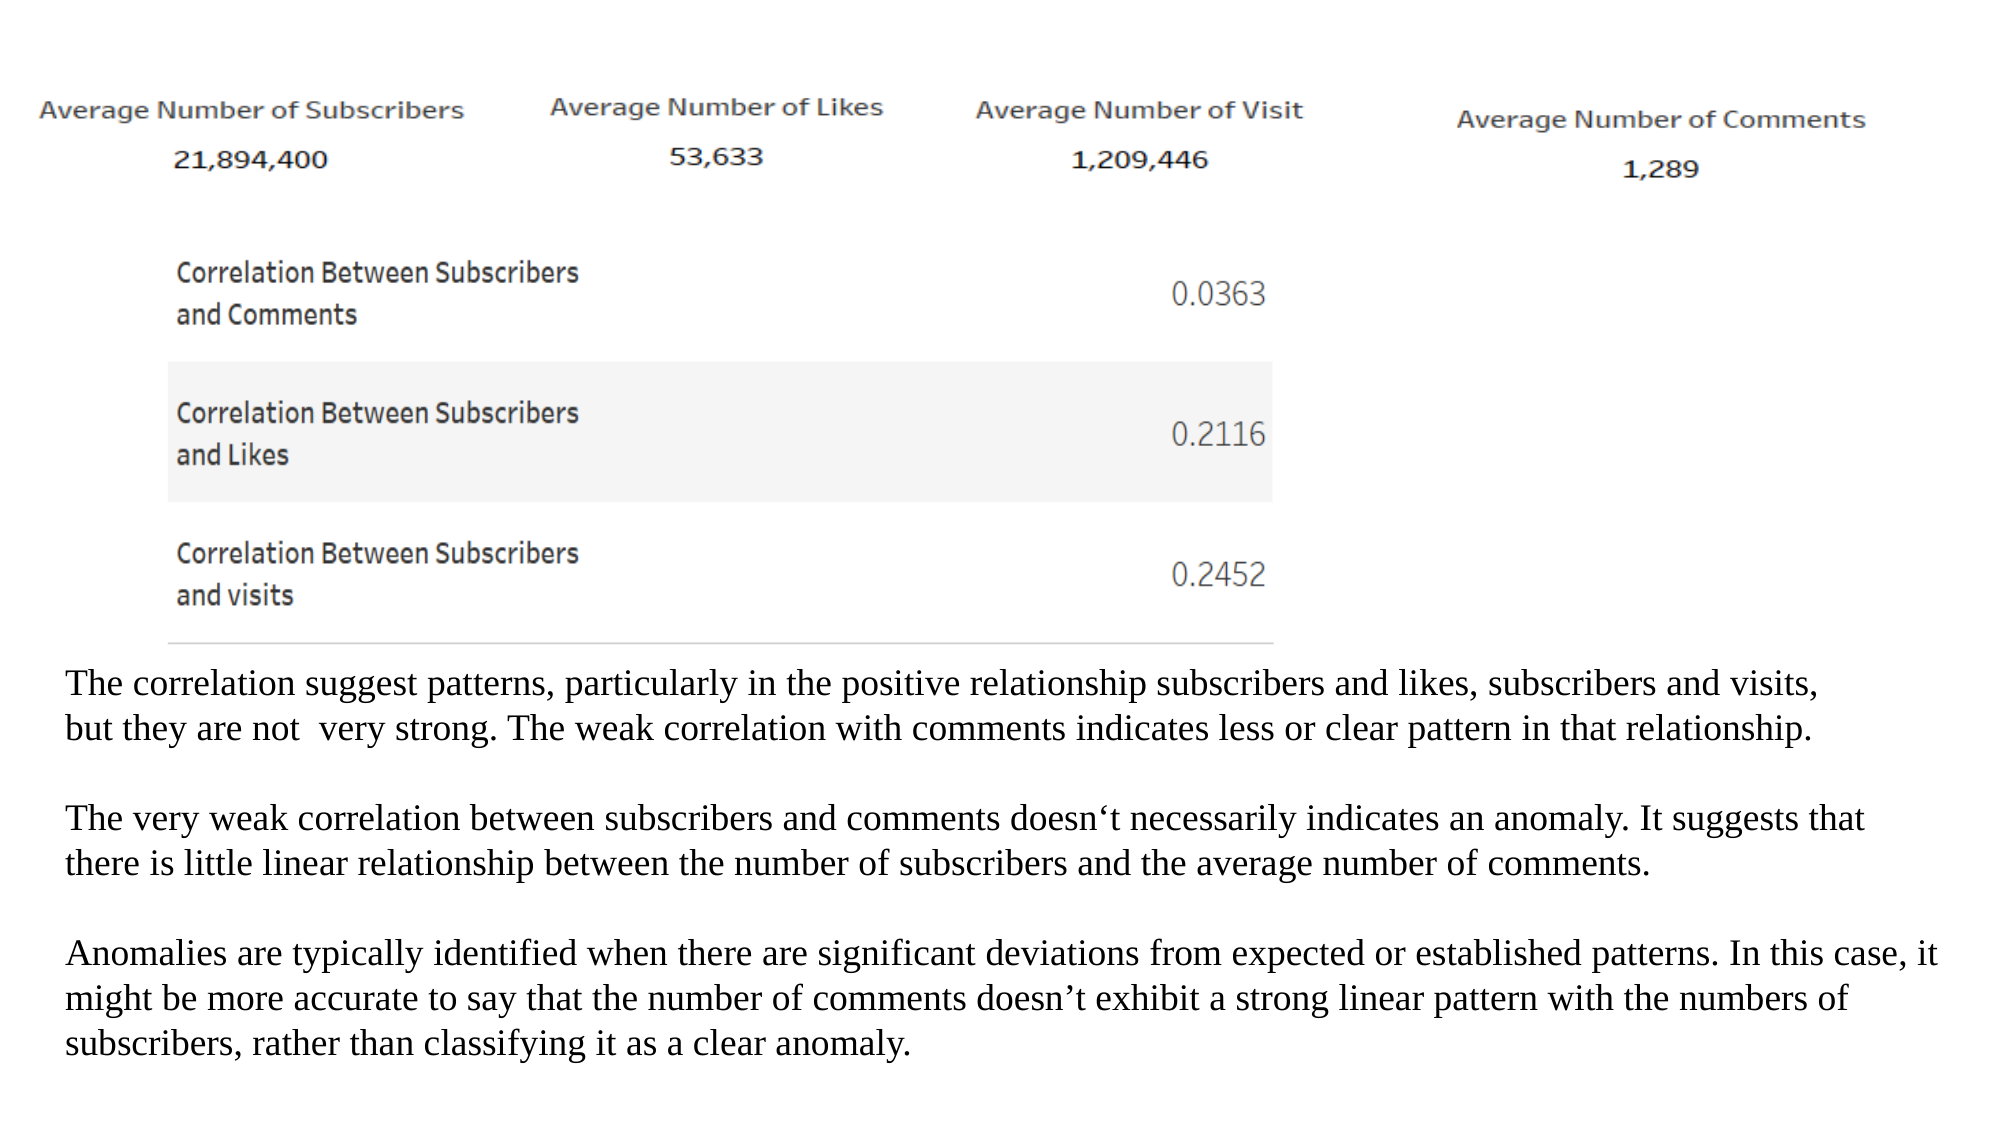

The correlation suggest patterns, particularly in the positive relationship subscribers and likes, subscribers and visits,
but they are not very strong. The weak correlation with comments indicates less or clear pattern in that relationship.
The very weak correlation between subscribers and comments doesn‘t necessarily indicates an anomaly. It suggests that
there is little linear relationship between the number of subscribers and the average number of comments.
Anomalies are typically identified when there are significant deviations from expected or established patterns. In this case, it
might be more accurate to say that the number of comments doesn’t exhibit a strong linear pattern with the numbers of
subscribers, rather than classifying it as a clear anomaly.